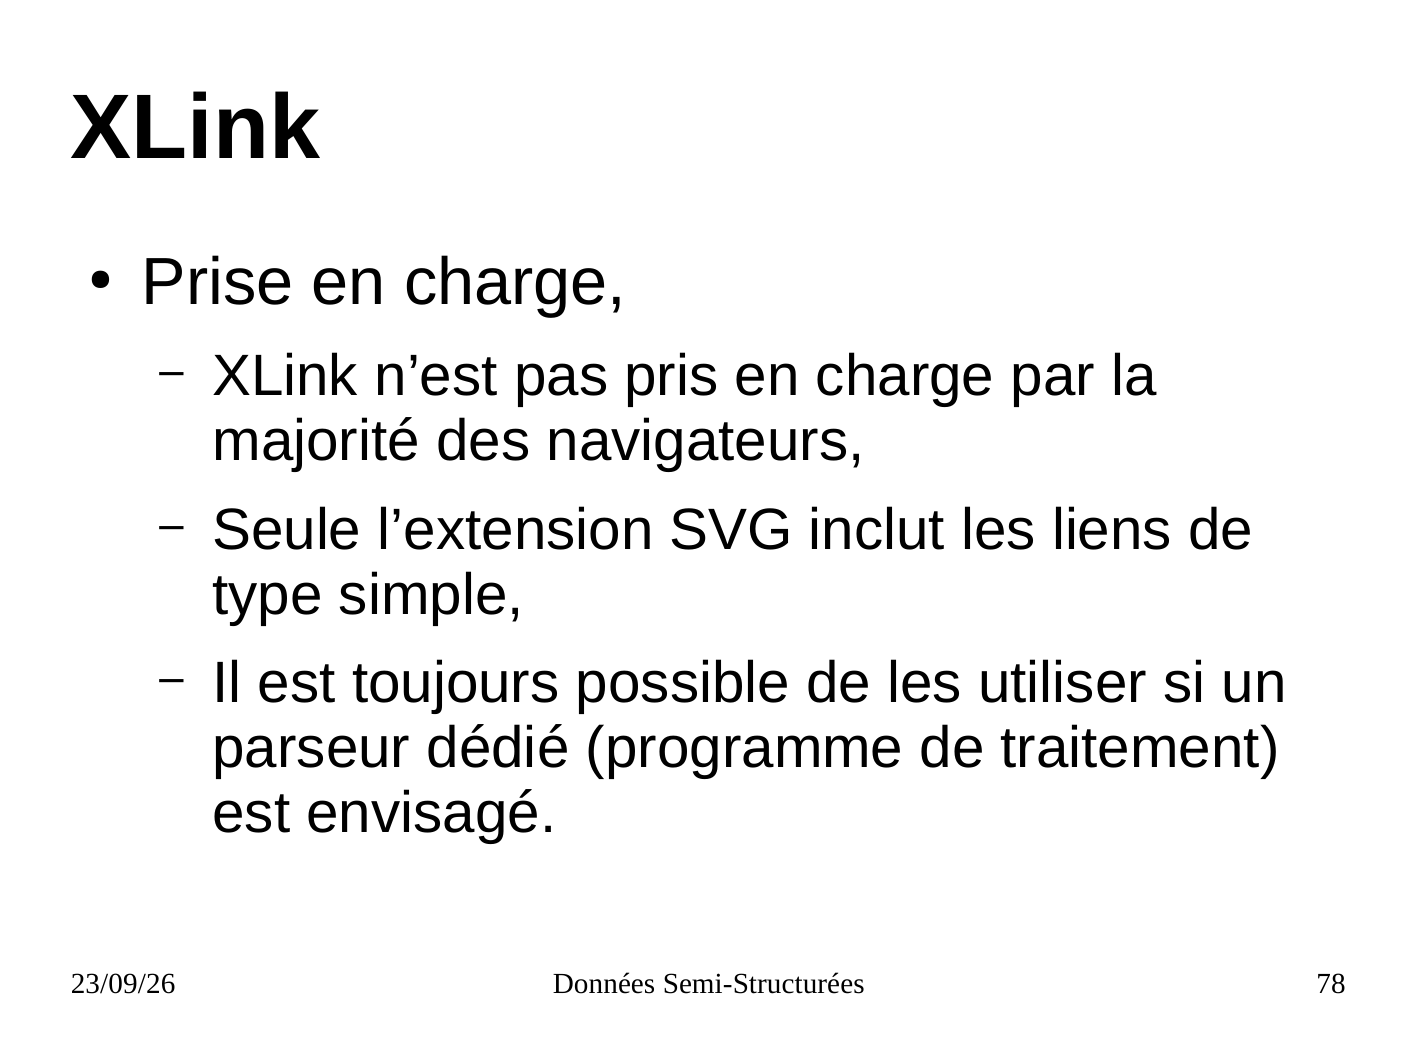

# XLink
Prise en charge,
XLink n’est pas pris en charge par la majorité des navigateurs,
Seule l’extension SVG inclut les liens de type simple,
Il est toujours possible de les utiliser si un parseur dédié (programme de traitement) est envisagé.
Données Semi-Structurées
78